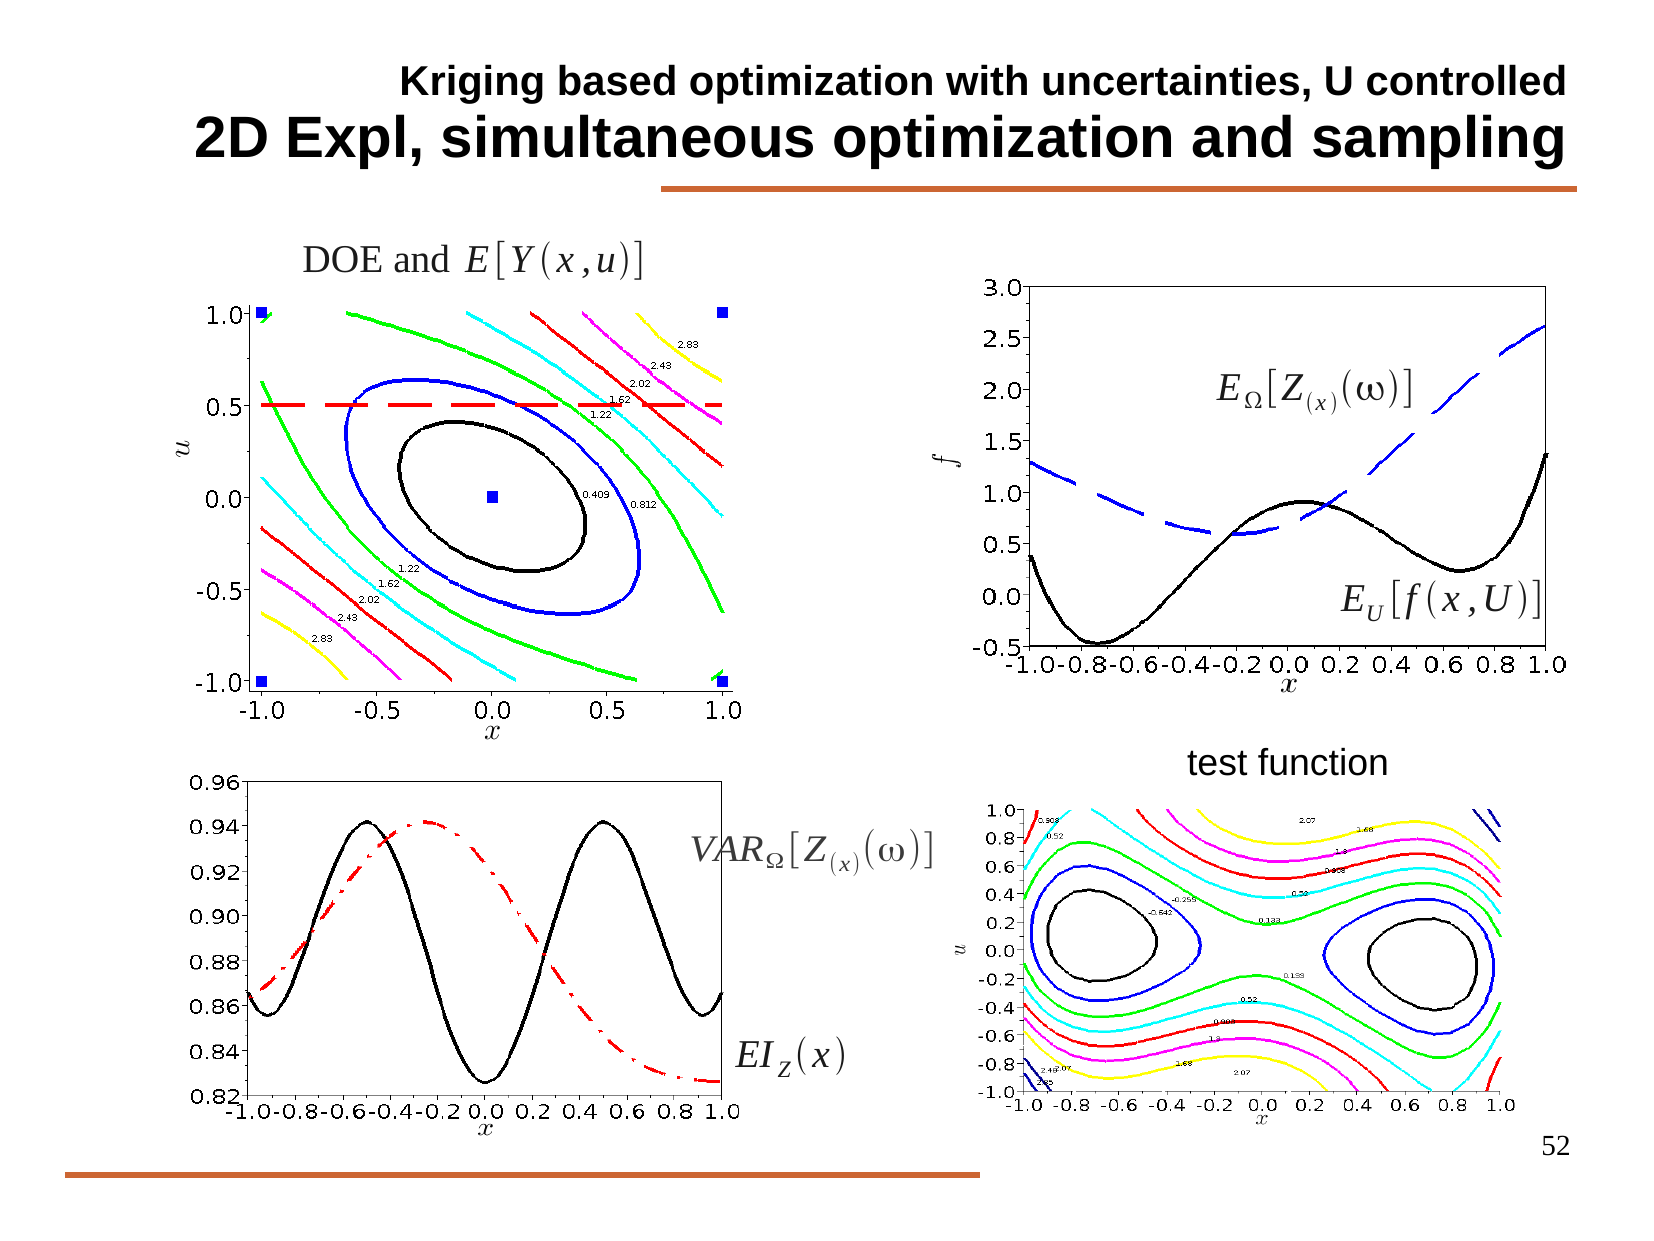

Kriging based optimization with uncertainties, U controlled
2D Expl, simultaneous optimization and sampling
test function
52